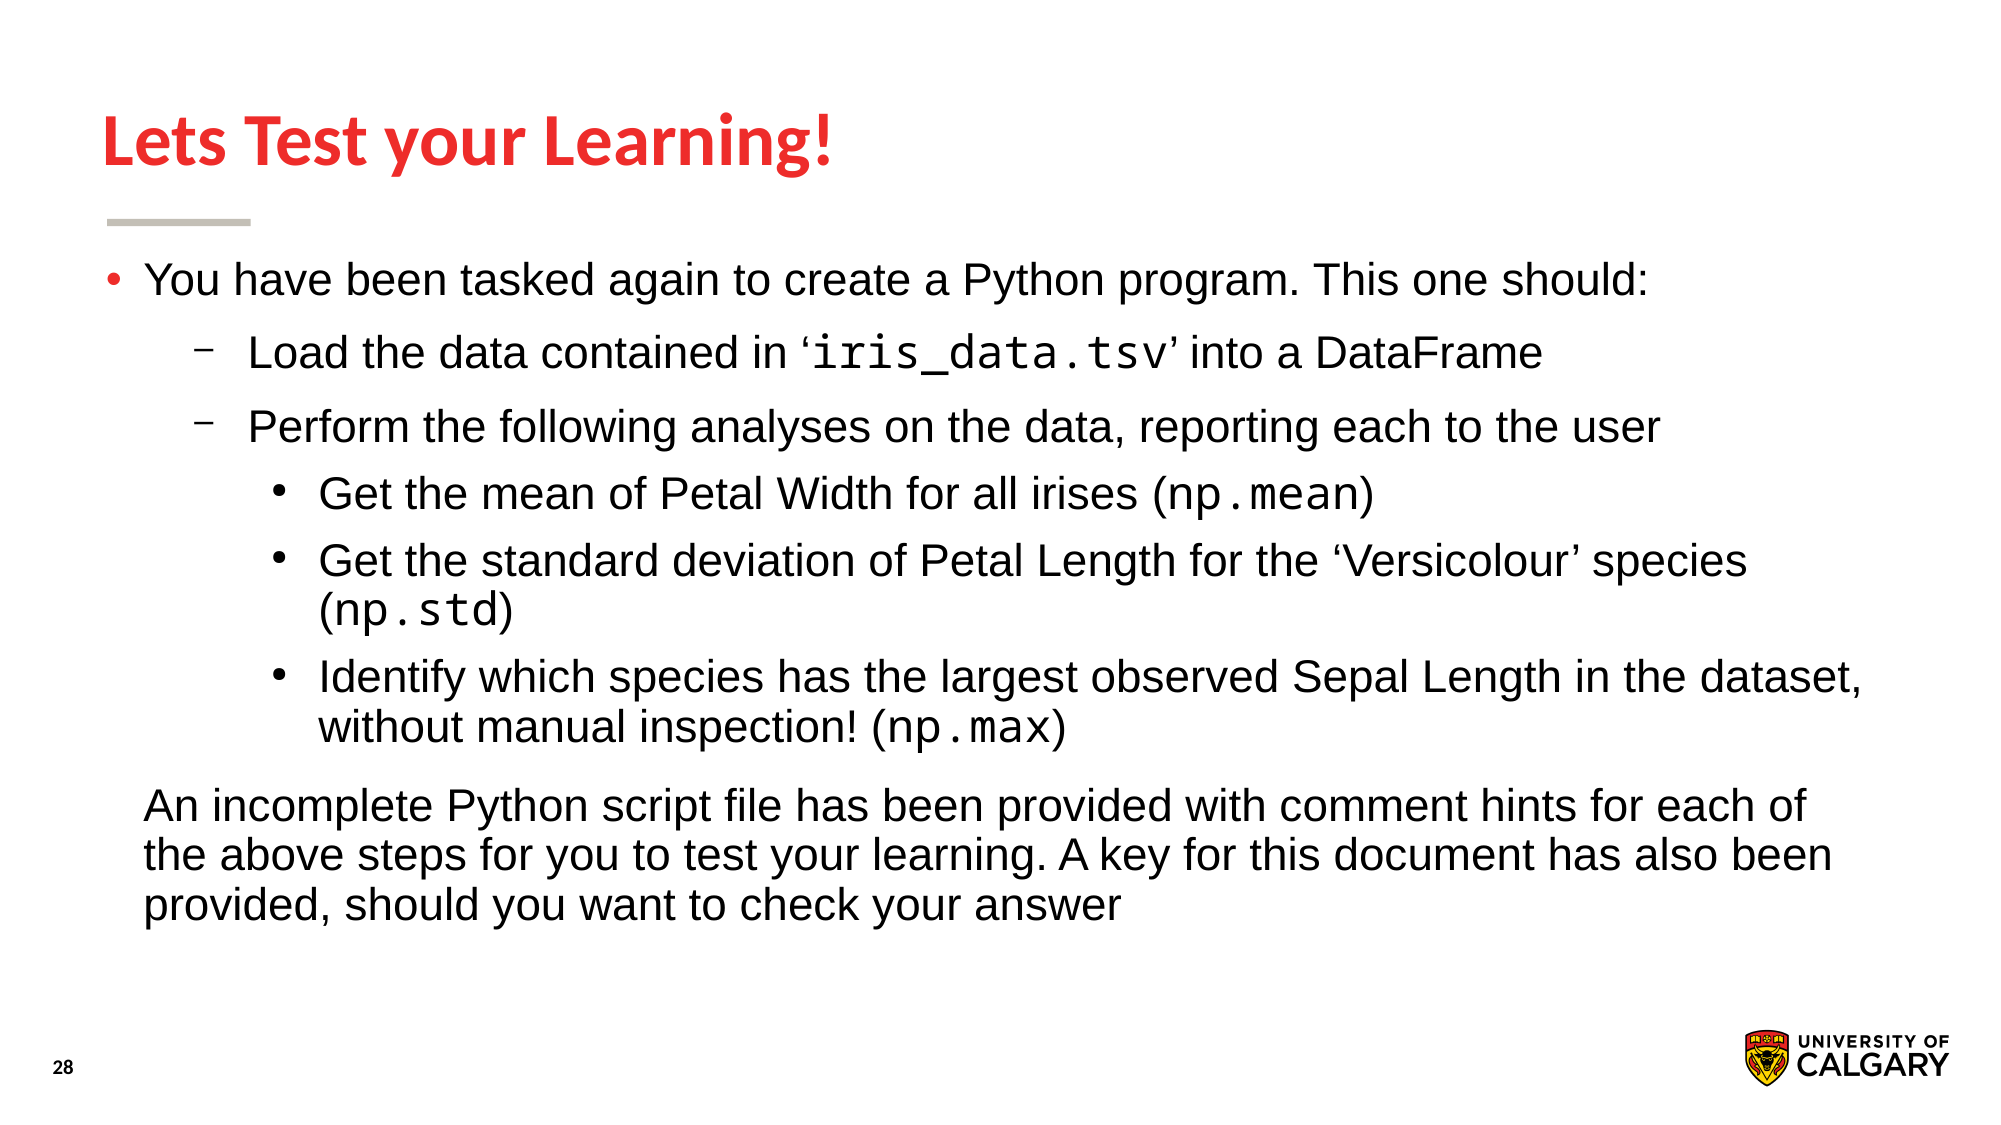

# Lets Test your Learning!
You have been tasked again to create a Python program. This one should:
Load the data contained in ‘iris_data.tsv’ into a DataFrame
Perform the following analyses on the data, reporting each to the user
Get the mean of Petal Width for all irises (np.mean)
Get the standard deviation of Petal Length for the ‘Versicolour’ species (np.std)
Identify which species has the largest observed Sepal Length in the dataset, without manual inspection! (np.max)
An incomplete Python script file has been provided with comment hints for each of the above steps for you to test your learning. A key for this document has also been provided, should you want to check your answer